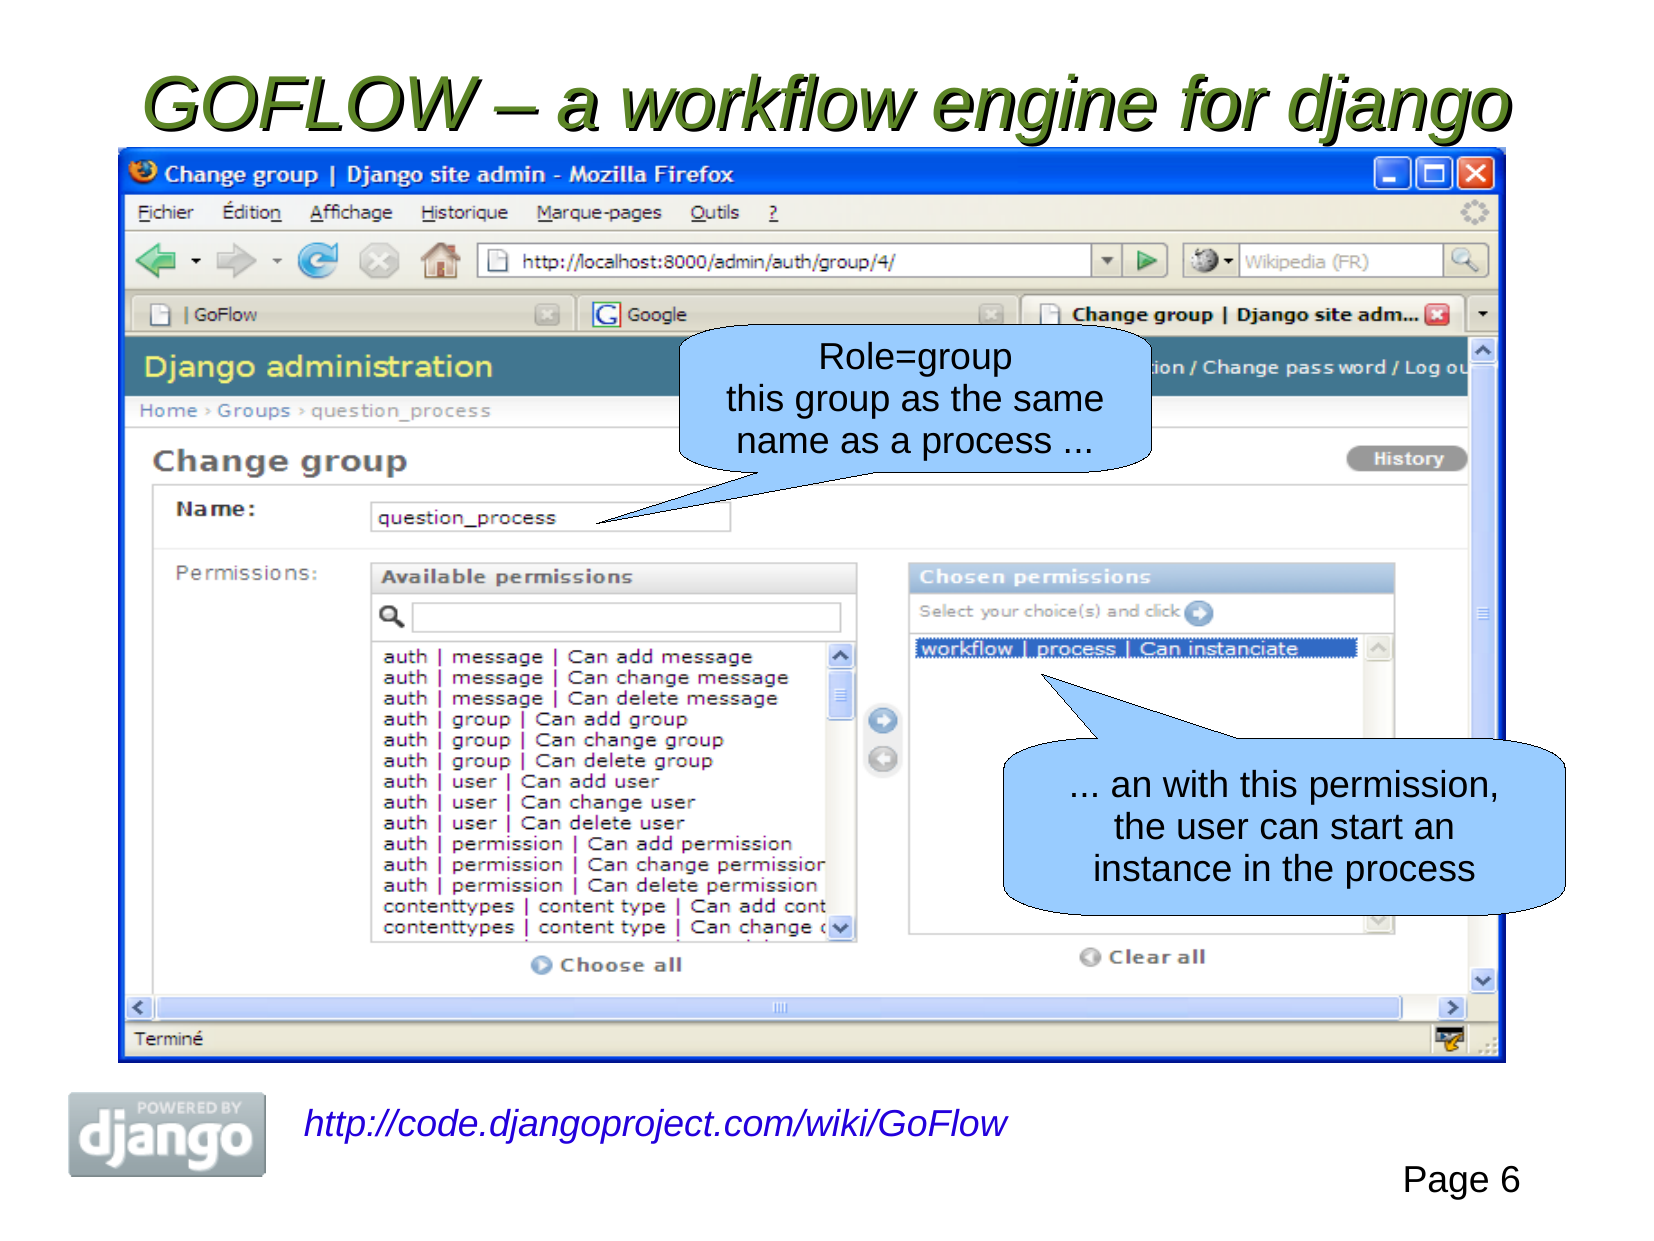

# GOFLOW – a workflow engine for django
Role=group
this group as the same name as a process ...
... an with this permission, the user can start an instance in the process
http://code.djangoproject.com/wiki/GoFlow
Page